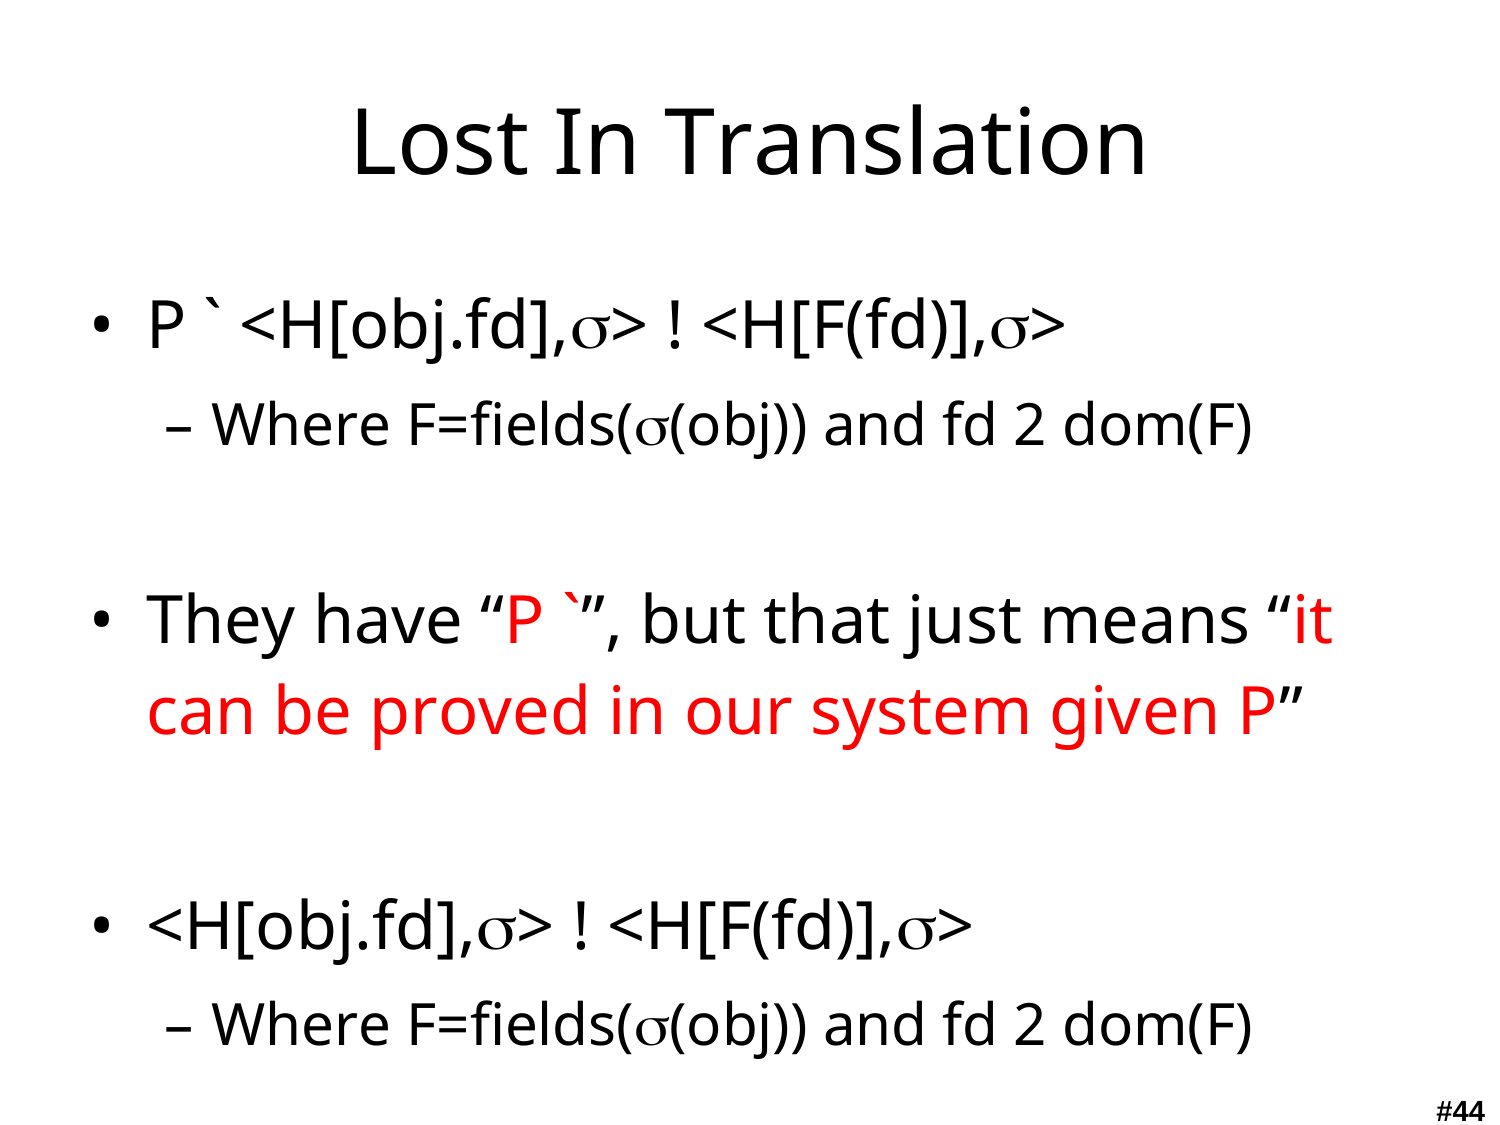

# Lost In Translation
P ` <H[obj.fd],> ! <H[F(fd)],>
Where F=fields((obj)) and fd 2 dom(F)
They have “P `”, but that just means “it can be proved in our system given P”
<H[obj.fd],> ! <H[F(fd)],>
Where F=fields((obj)) and fd 2 dom(F)
44